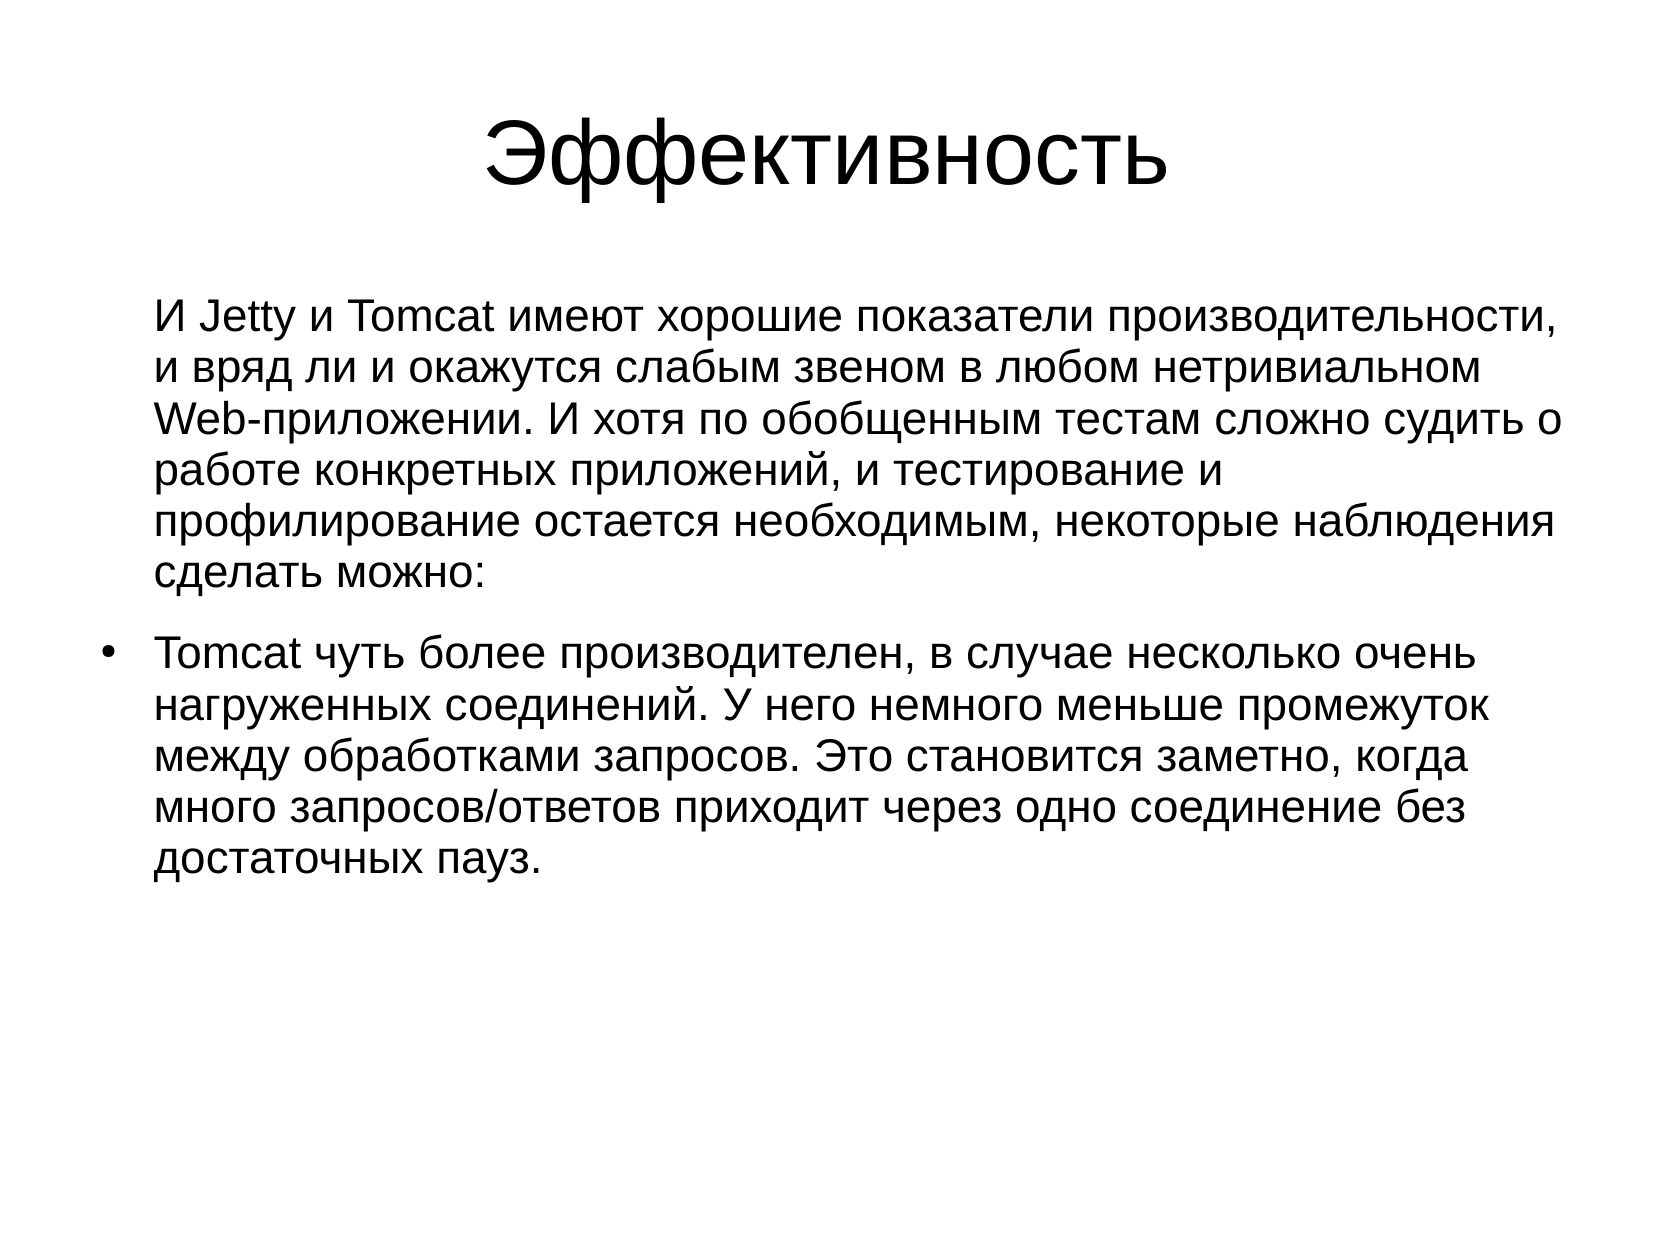

# Эффективность
И Jetty и Tomcat имеют хорошие показатели производительности, и вряд ли и окажутся слабым звеном в любом нетривиальном Web-приложении. И хотя по обобщенным тестам сложно судить о работе конкретных приложений, и тестирование и профилирование остается необходимым, некоторые наблюдения сделать можно:
Tomcat чуть более производителен, в случае несколько очень нагруженных соединений. У него немного меньше промежуток между обработками запросов. Это становится заметно, когда много запросов/ответов приходит через одно соединение без достаточных пауз.